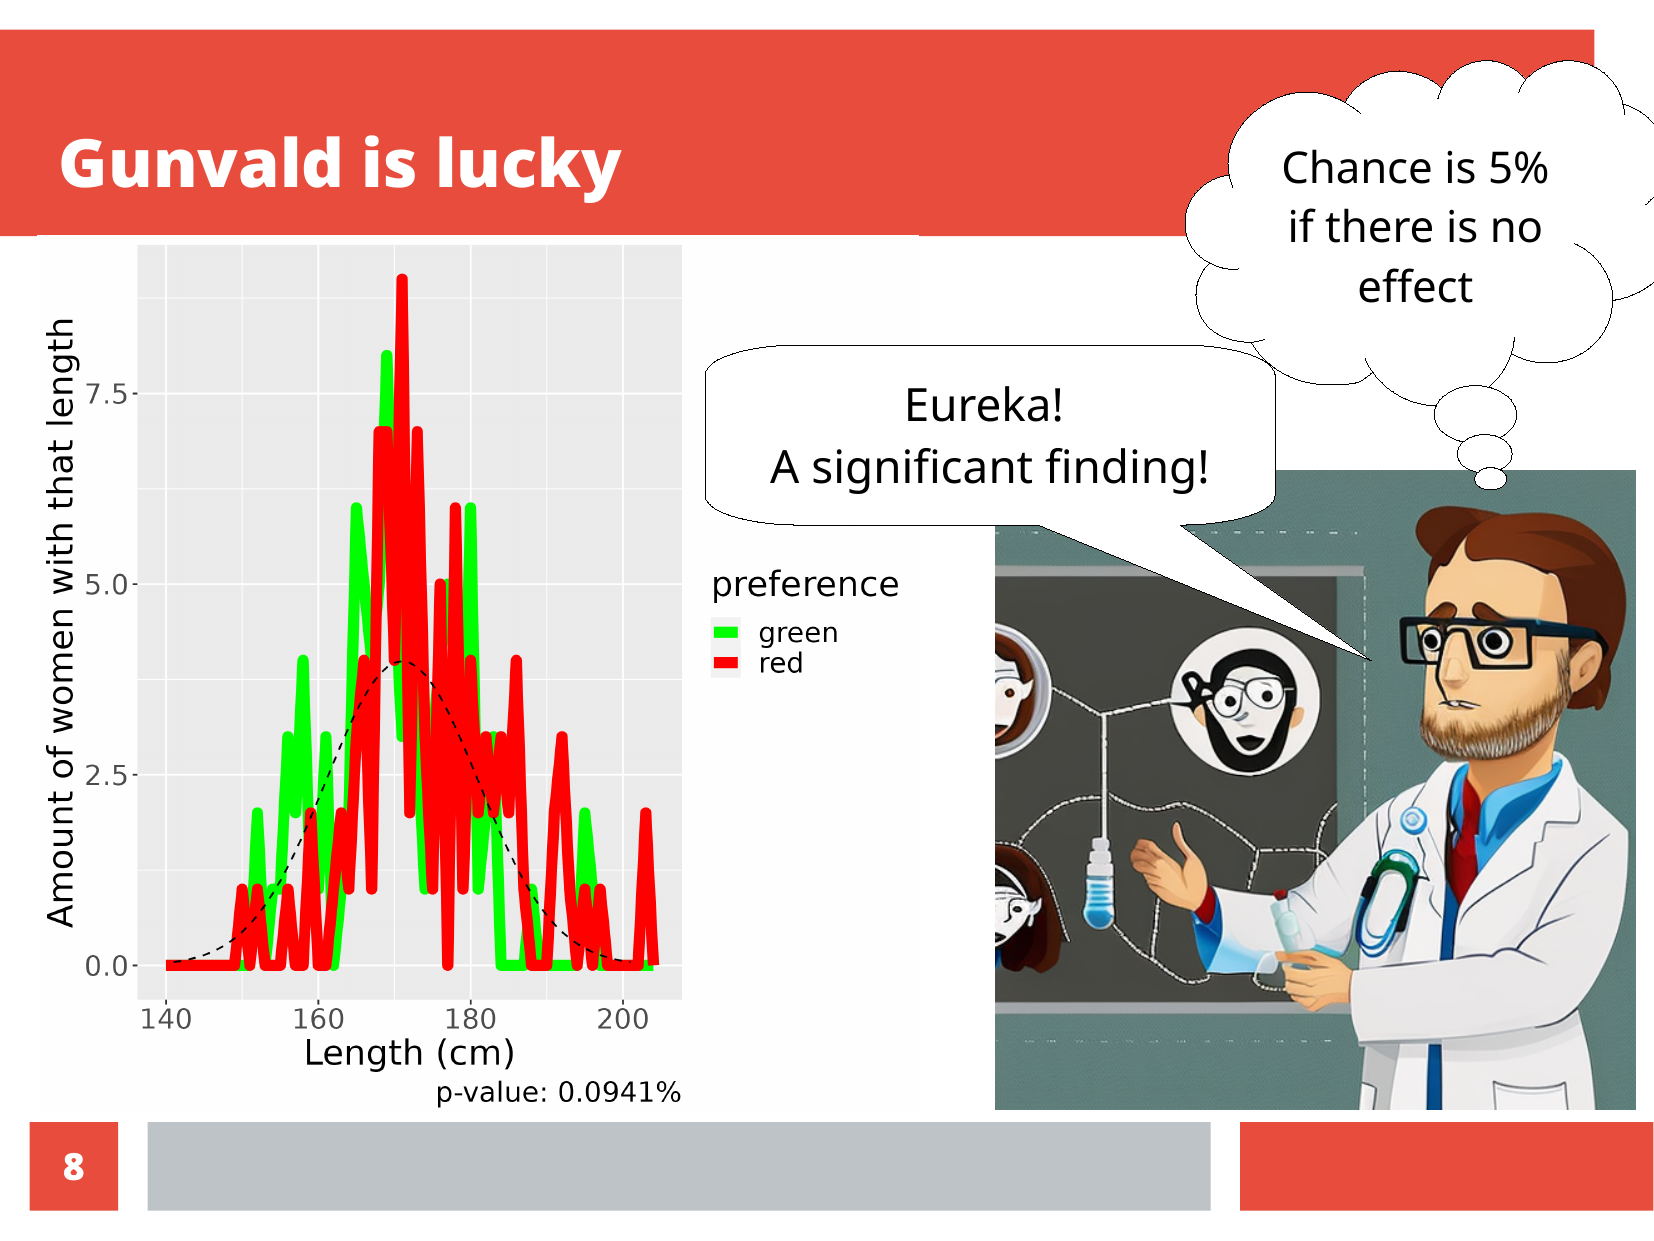

# Gunvald is lucky
Chance is 5%
if there is no effect
Eureka!
A significant finding!
8